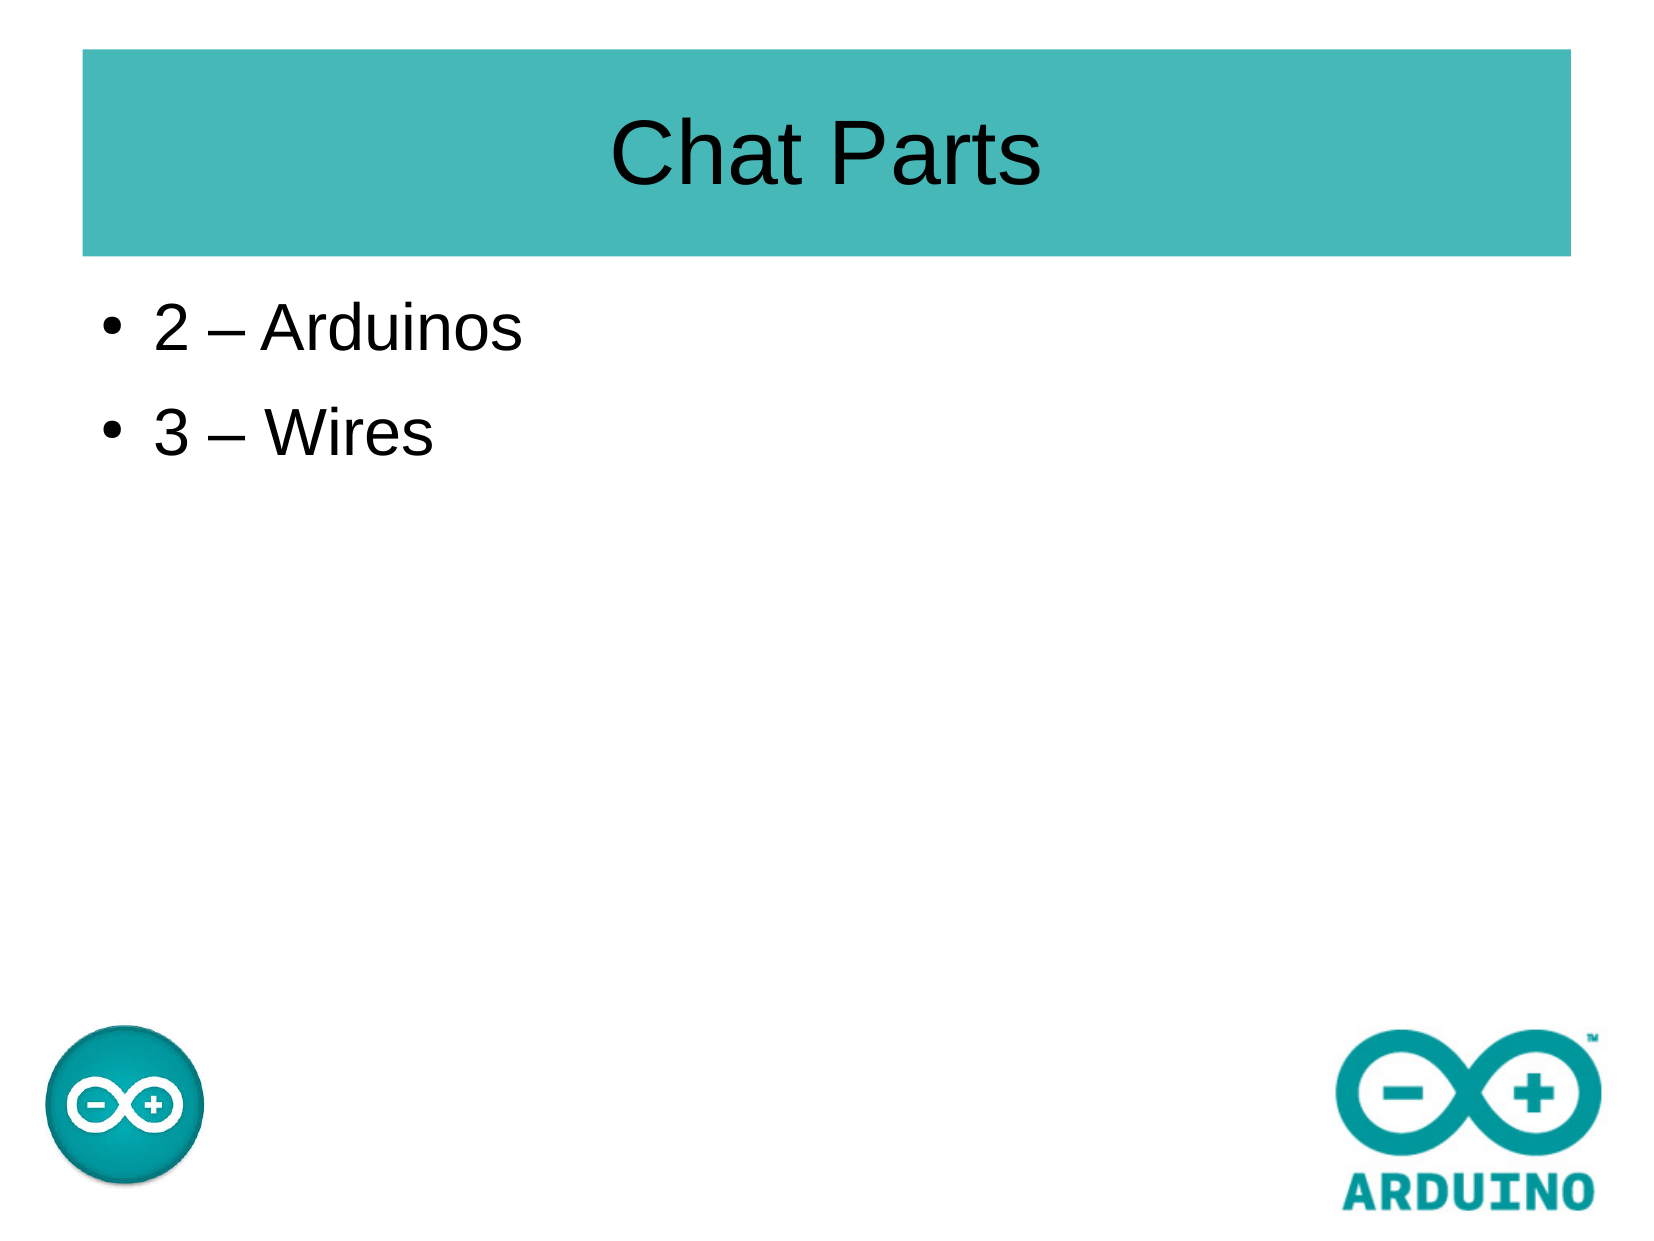

# Chat Parts
2 – Arduinos
3 – Wires